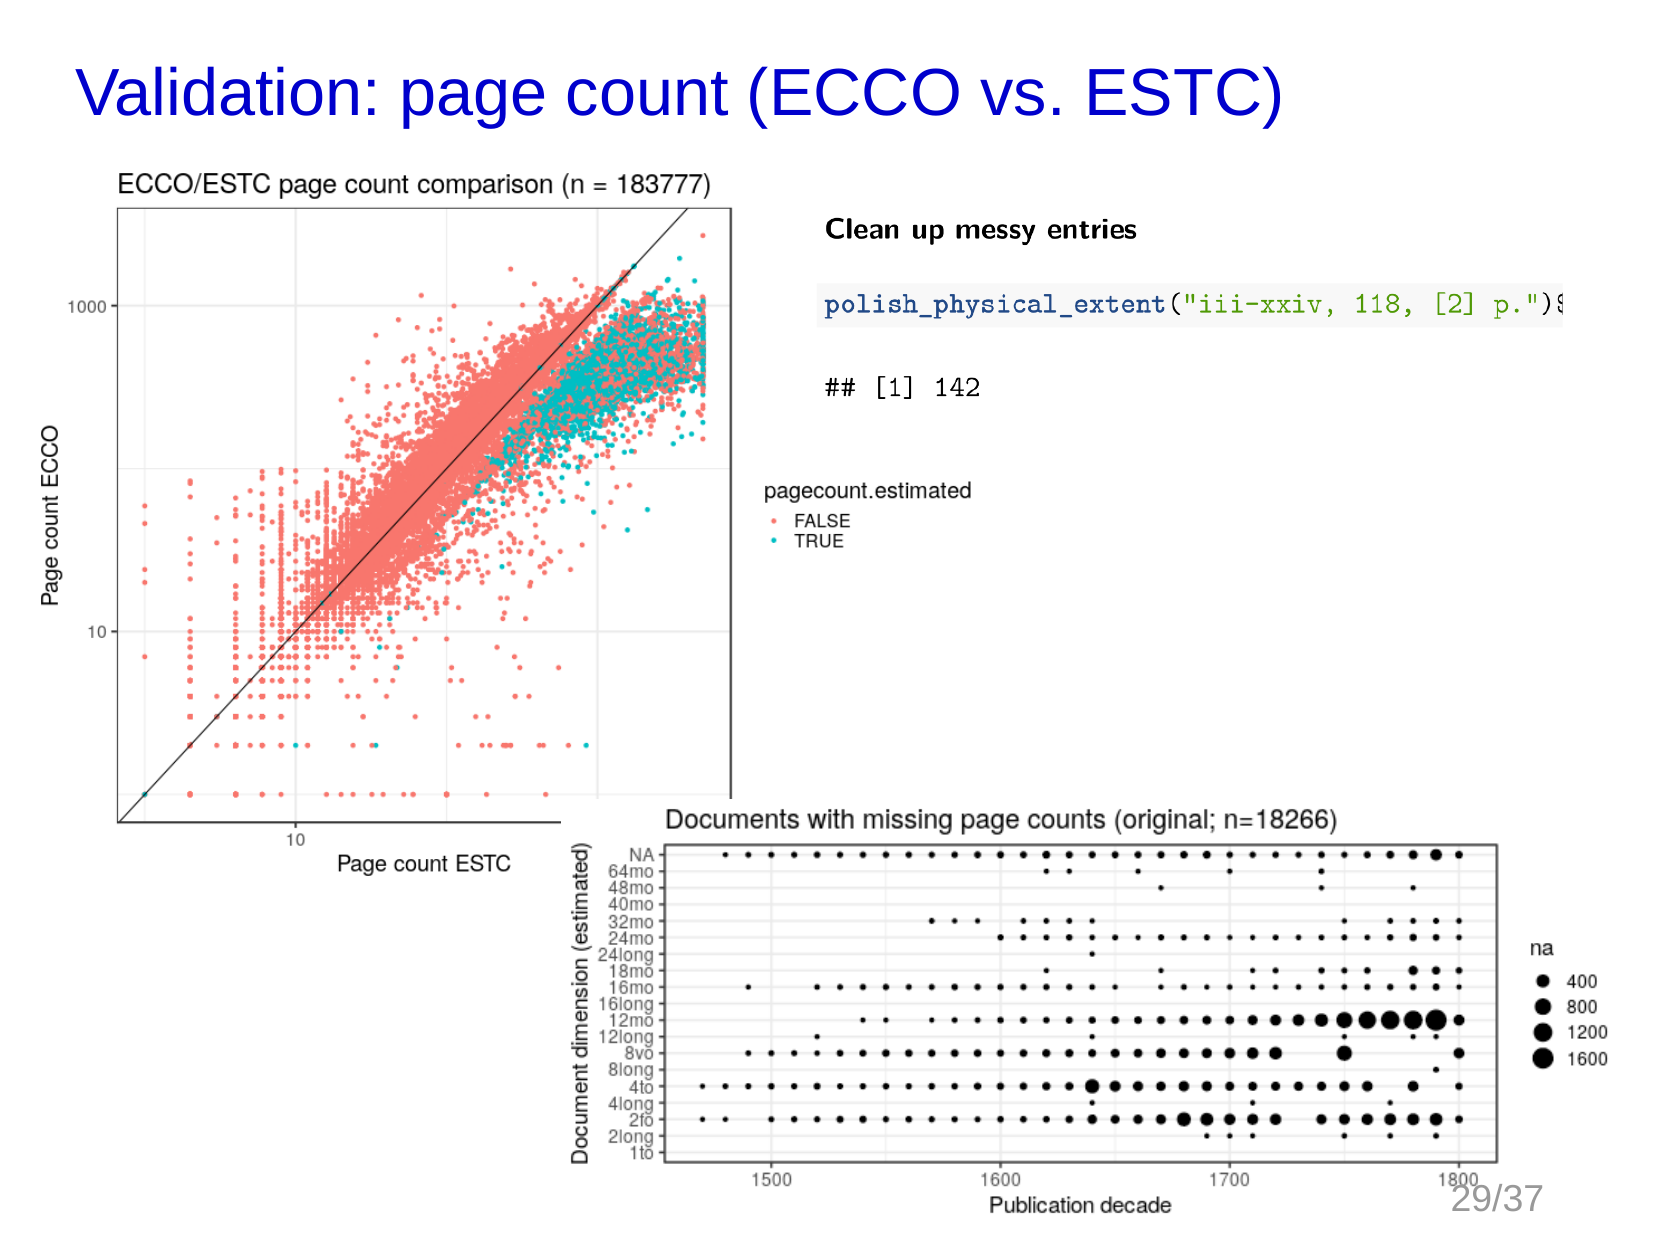

# Validation: page count (ECCO vs. ESTC)